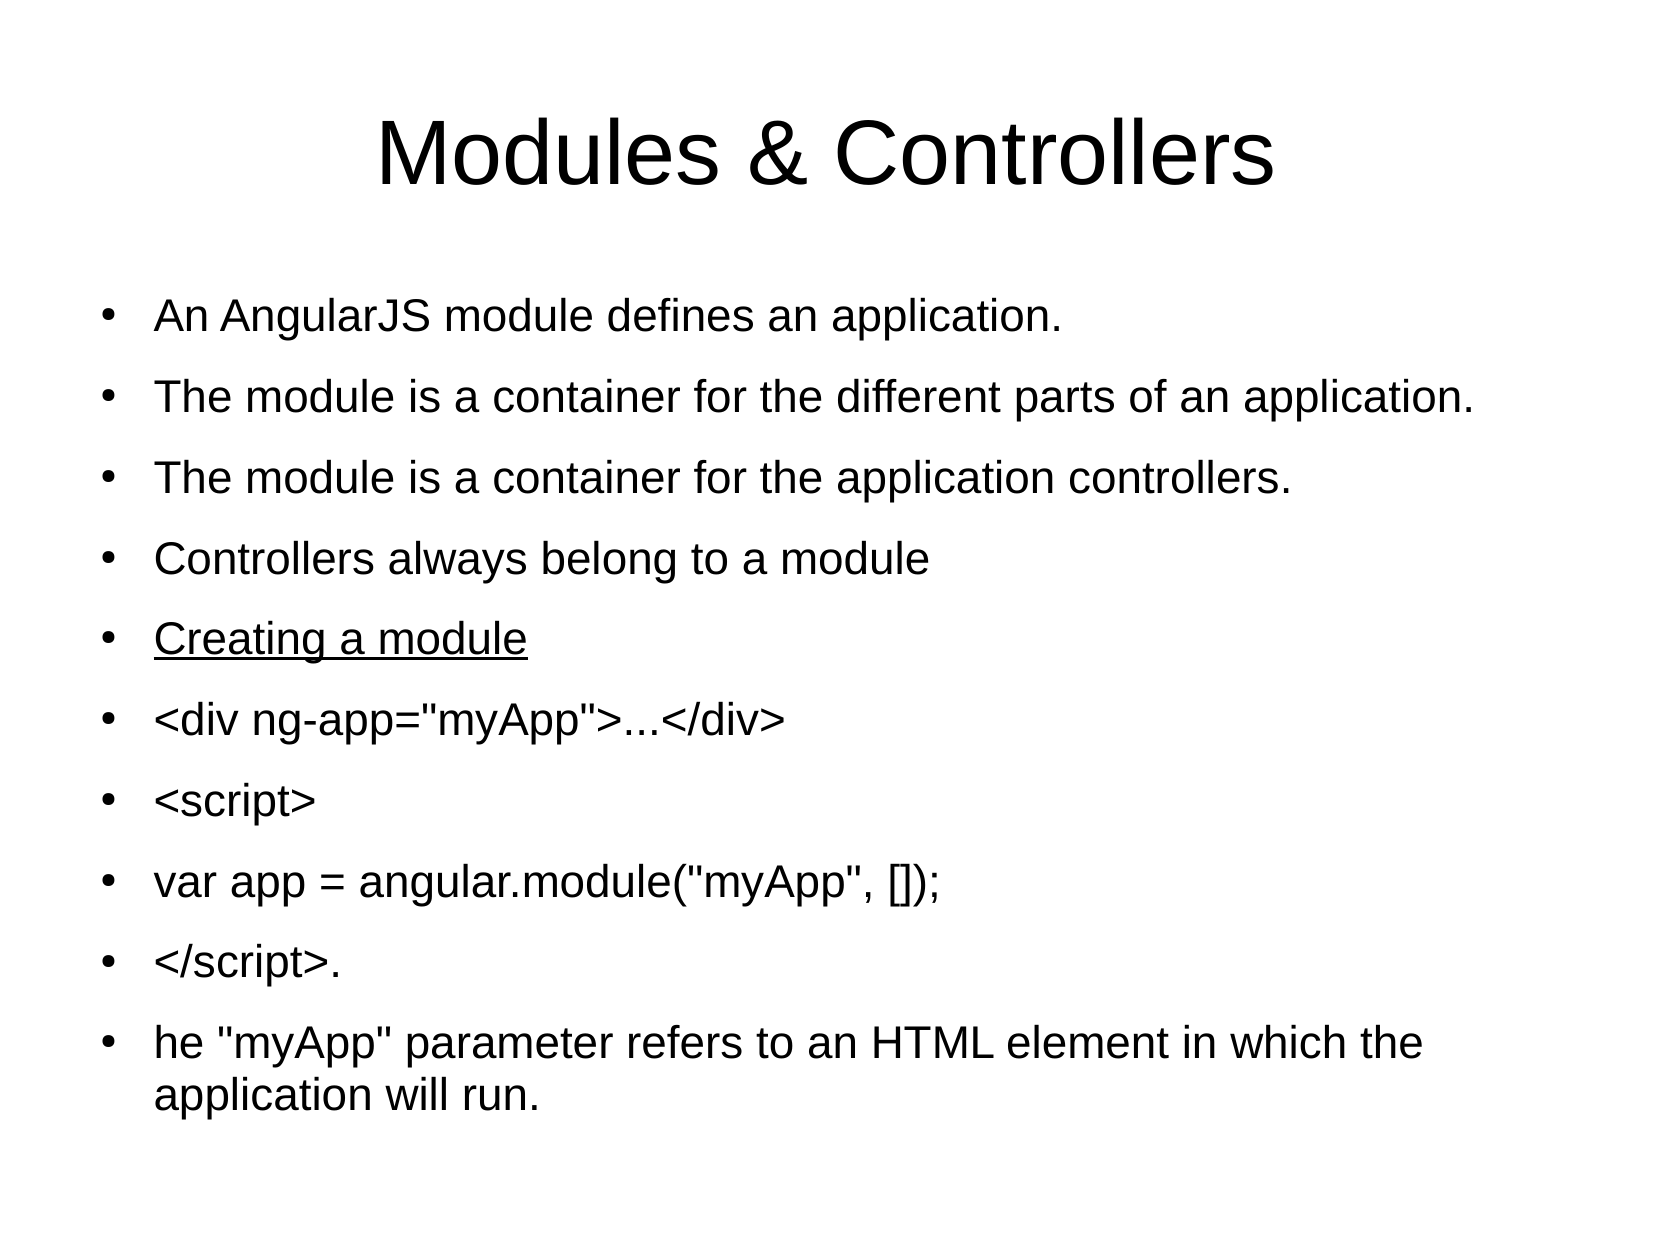

# Modules & Controllers
An AngularJS module defines an application.
The module is a container for the different parts of an application.
The module is a container for the application controllers.
Controllers always belong to a module
Creating a module
<div ng-app="myApp">...</div>
<script>
var app = angular.module("myApp", []);
</script>.
he "myApp" parameter refers to an HTML element in which the application will run.